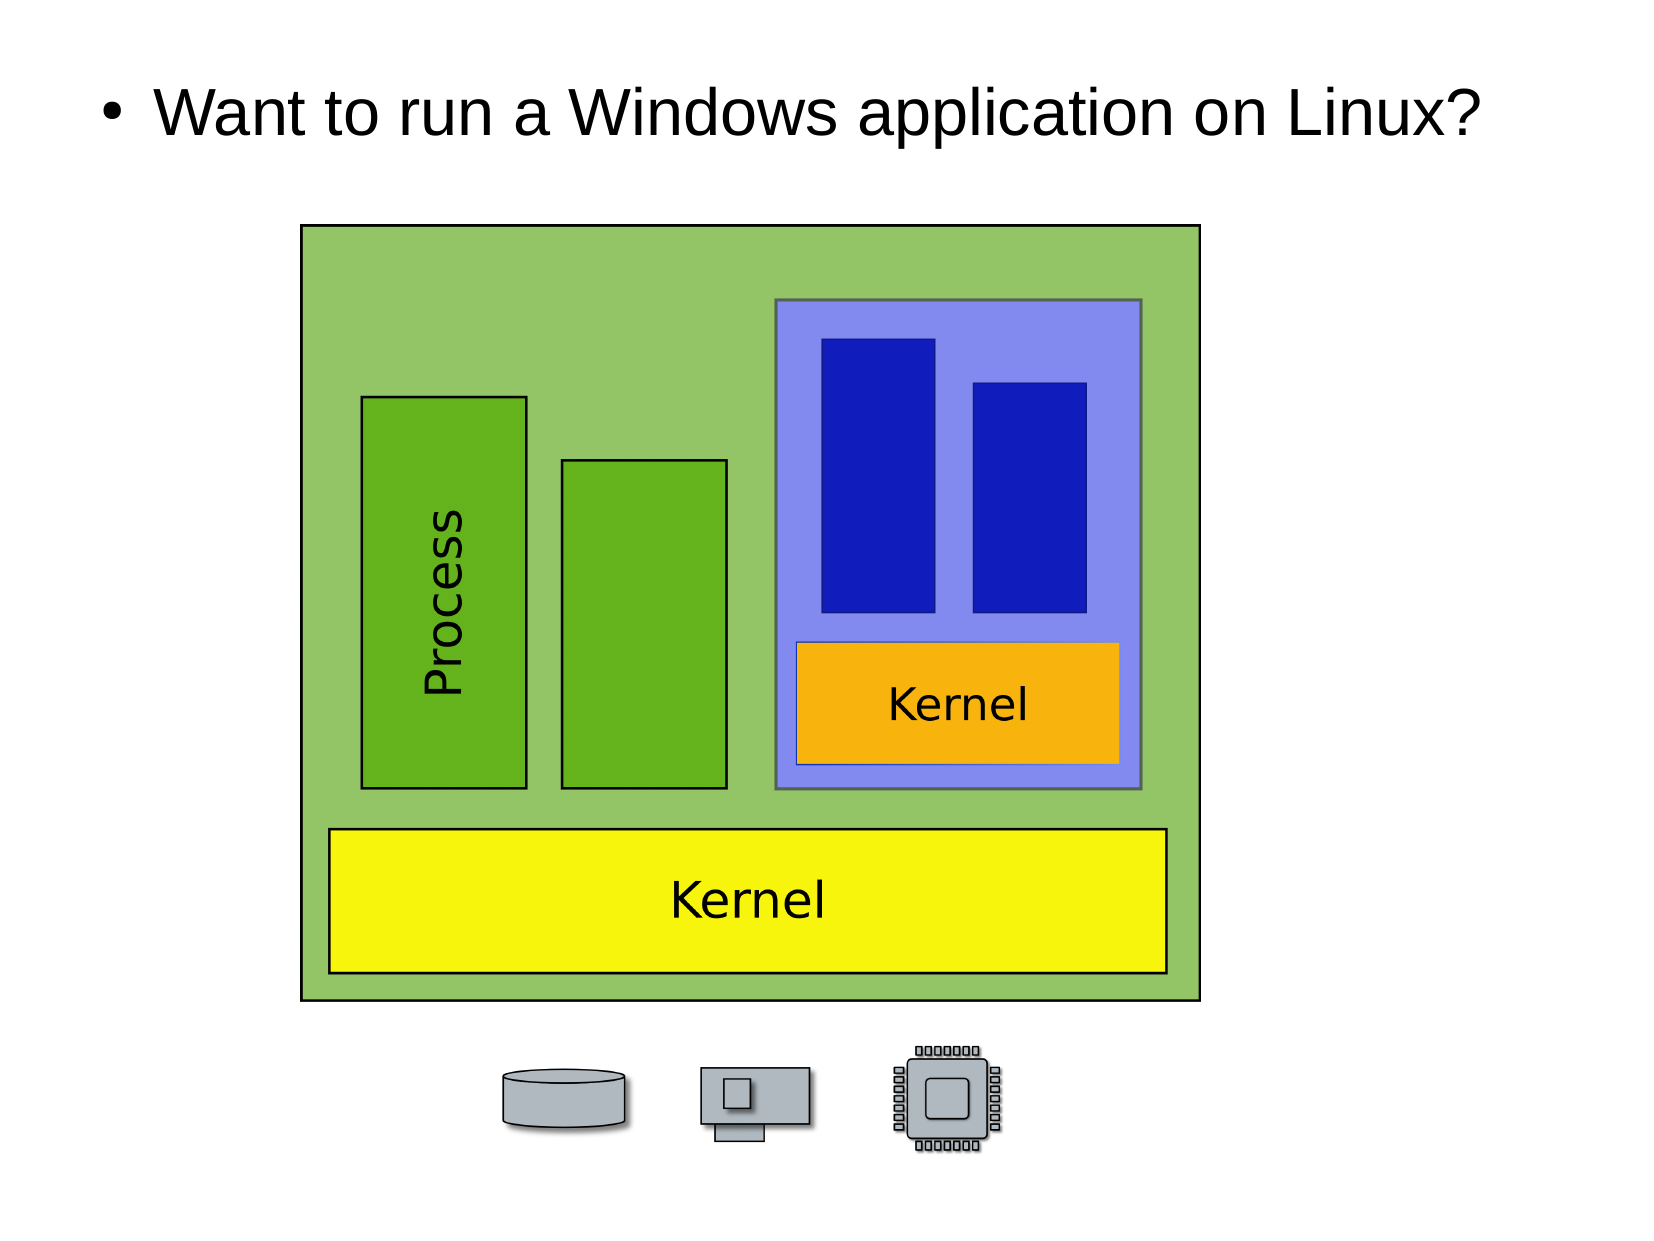

# Want to run a Windows application on Linux?